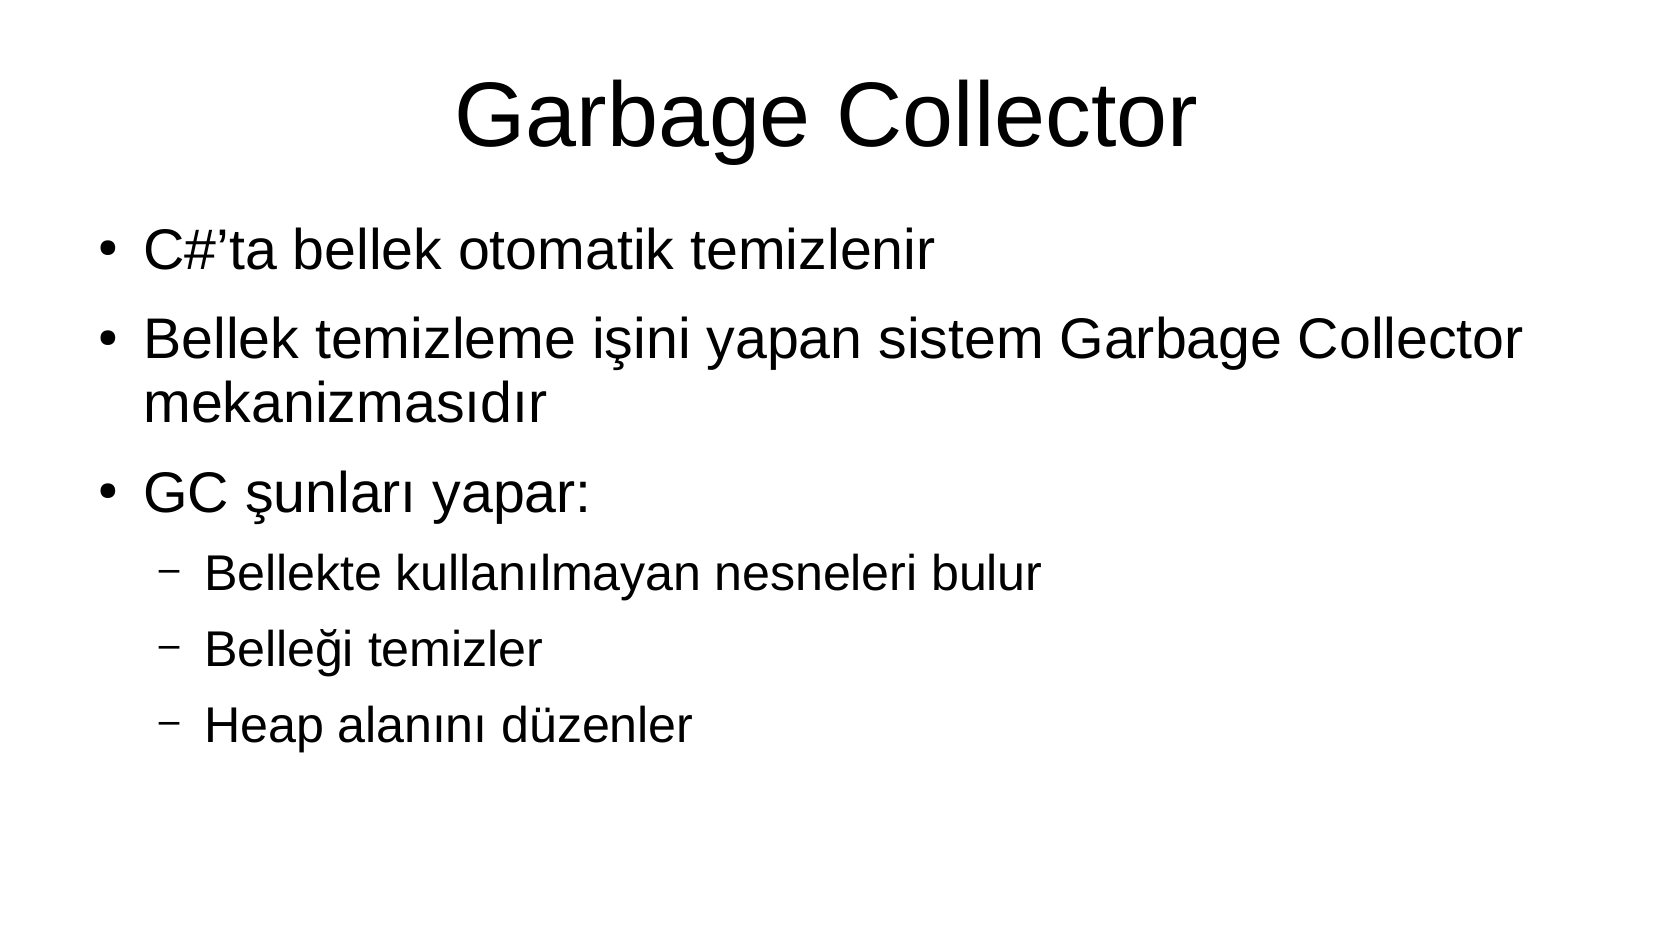

# Garbage Collector
C#’ta bellek otomatik temizlenir
Bellek temizleme işini yapan sistem Garbage Collector mekanizmasıdır
GC şunları yapar:
Bellekte kullanılmayan nesneleri bulur
Belleği temizler
Heap alanını düzenler